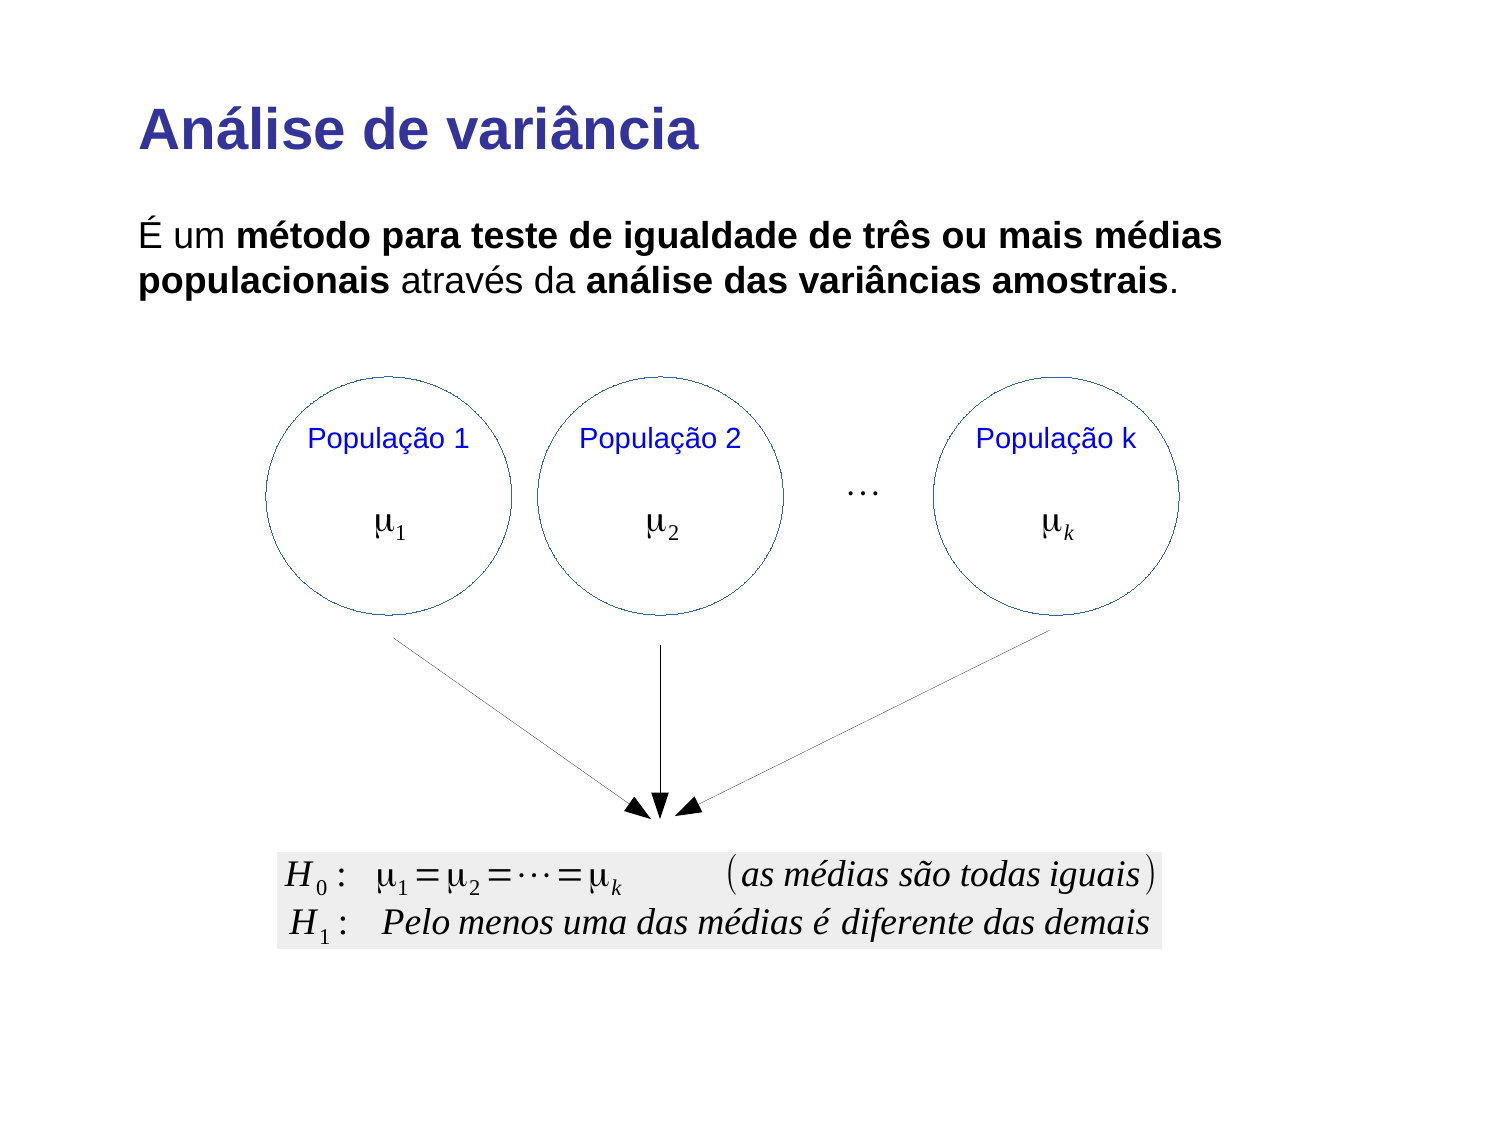

Análise de variância
É um método para teste de igualdade de três ou mais médias populacionais através da análise das variâncias amostrais.
População 1
População 2
População k